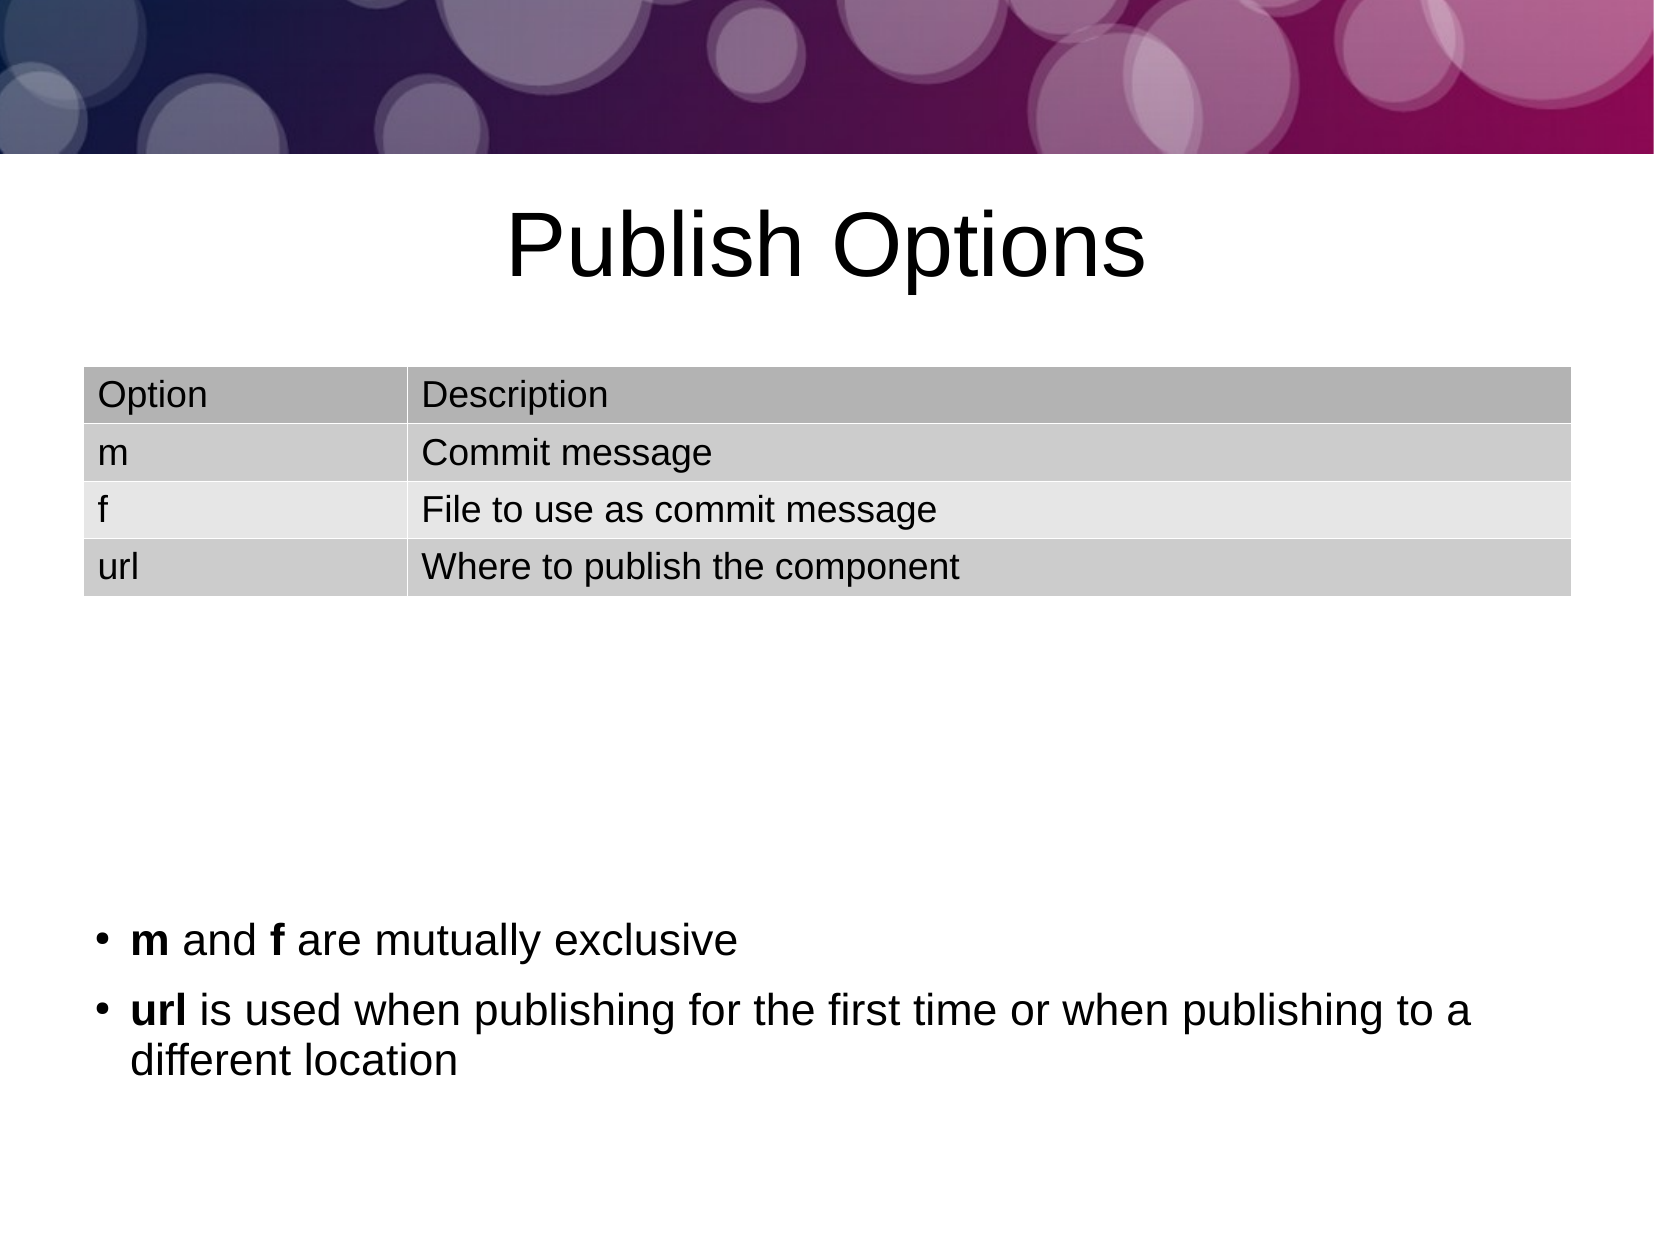

# Publish Options
| Option | Description |
| --- | --- |
| m | Commit message |
| f | File to use as commit message |
| url | Where to publish the component |
m and f are mutually exclusive
url is used when publishing for the first time or when publishing to a different location